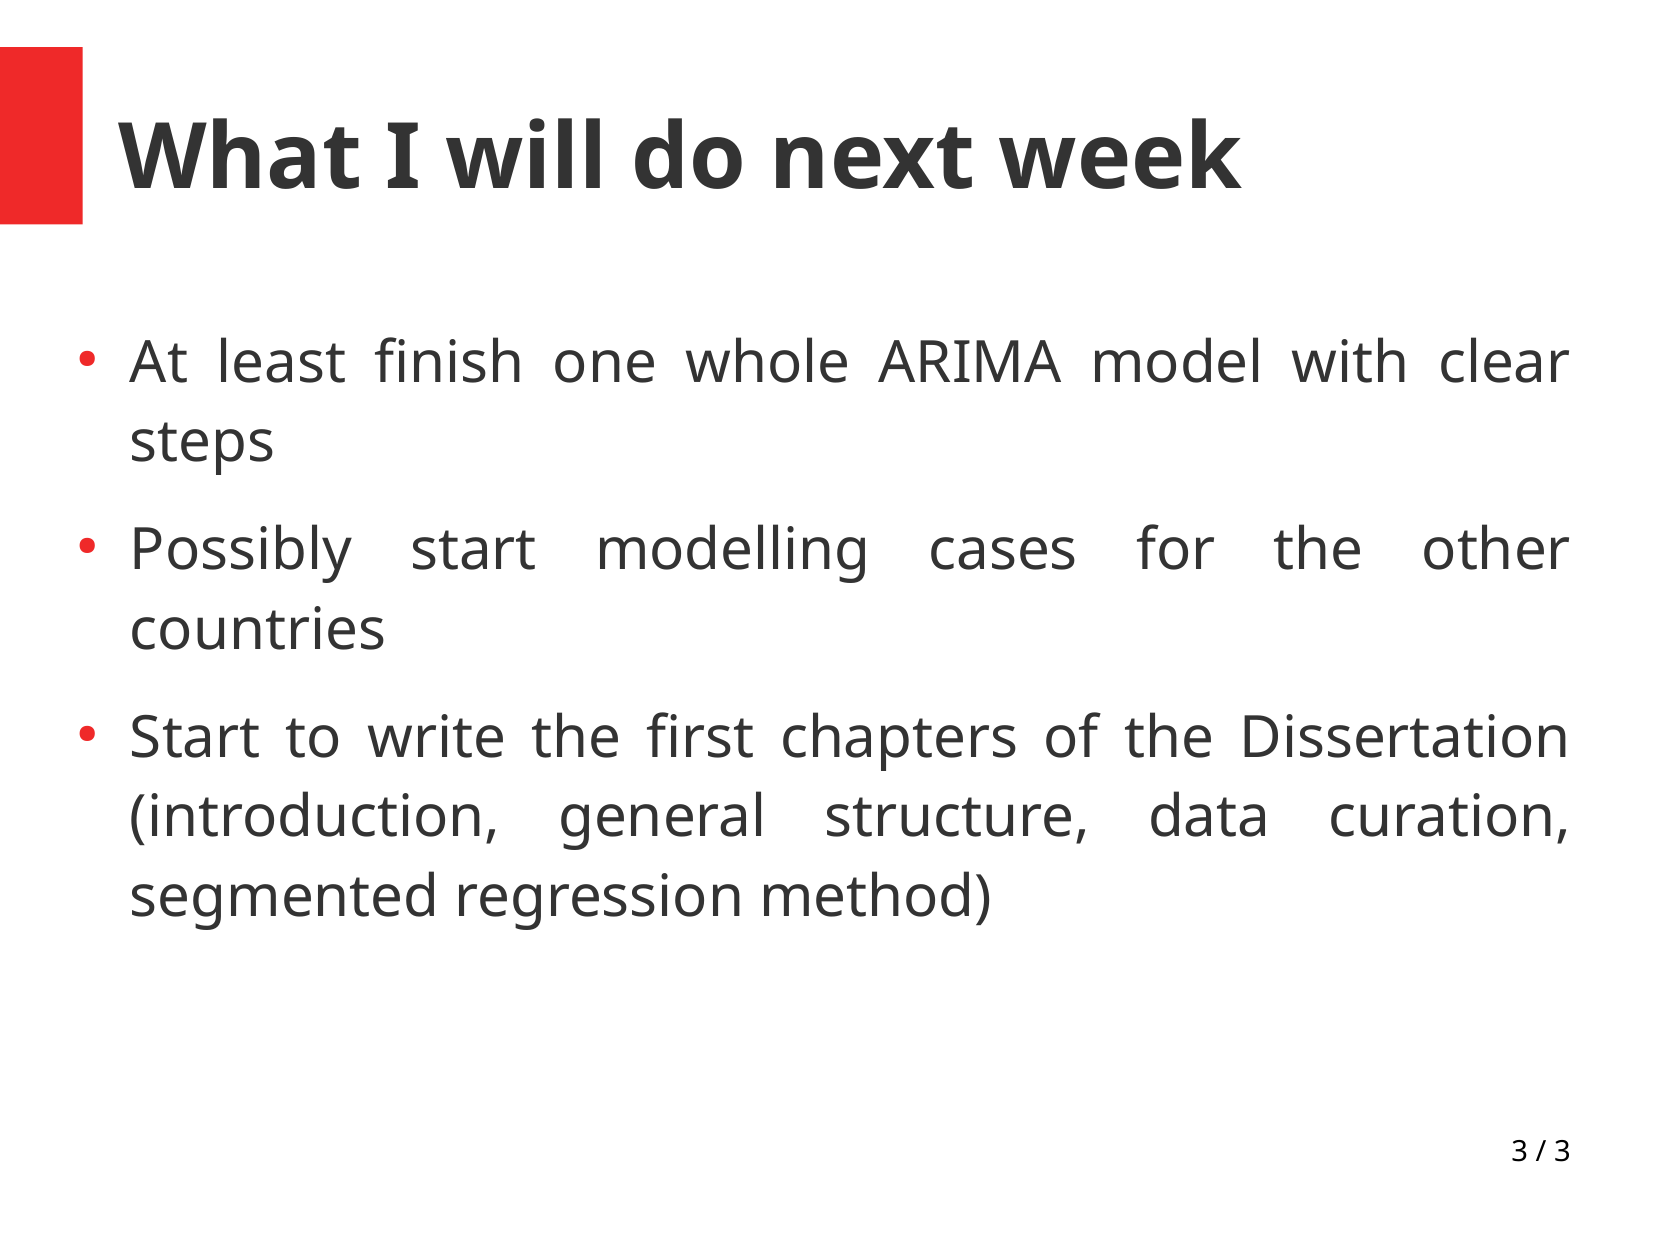

# What I will do next week
At least finish one whole ARIMA model with clear steps
Possibly start modelling cases for the other countries
Start to write the first chapters of the Dissertation (introduction, general structure, data curation, segmented regression method)
3